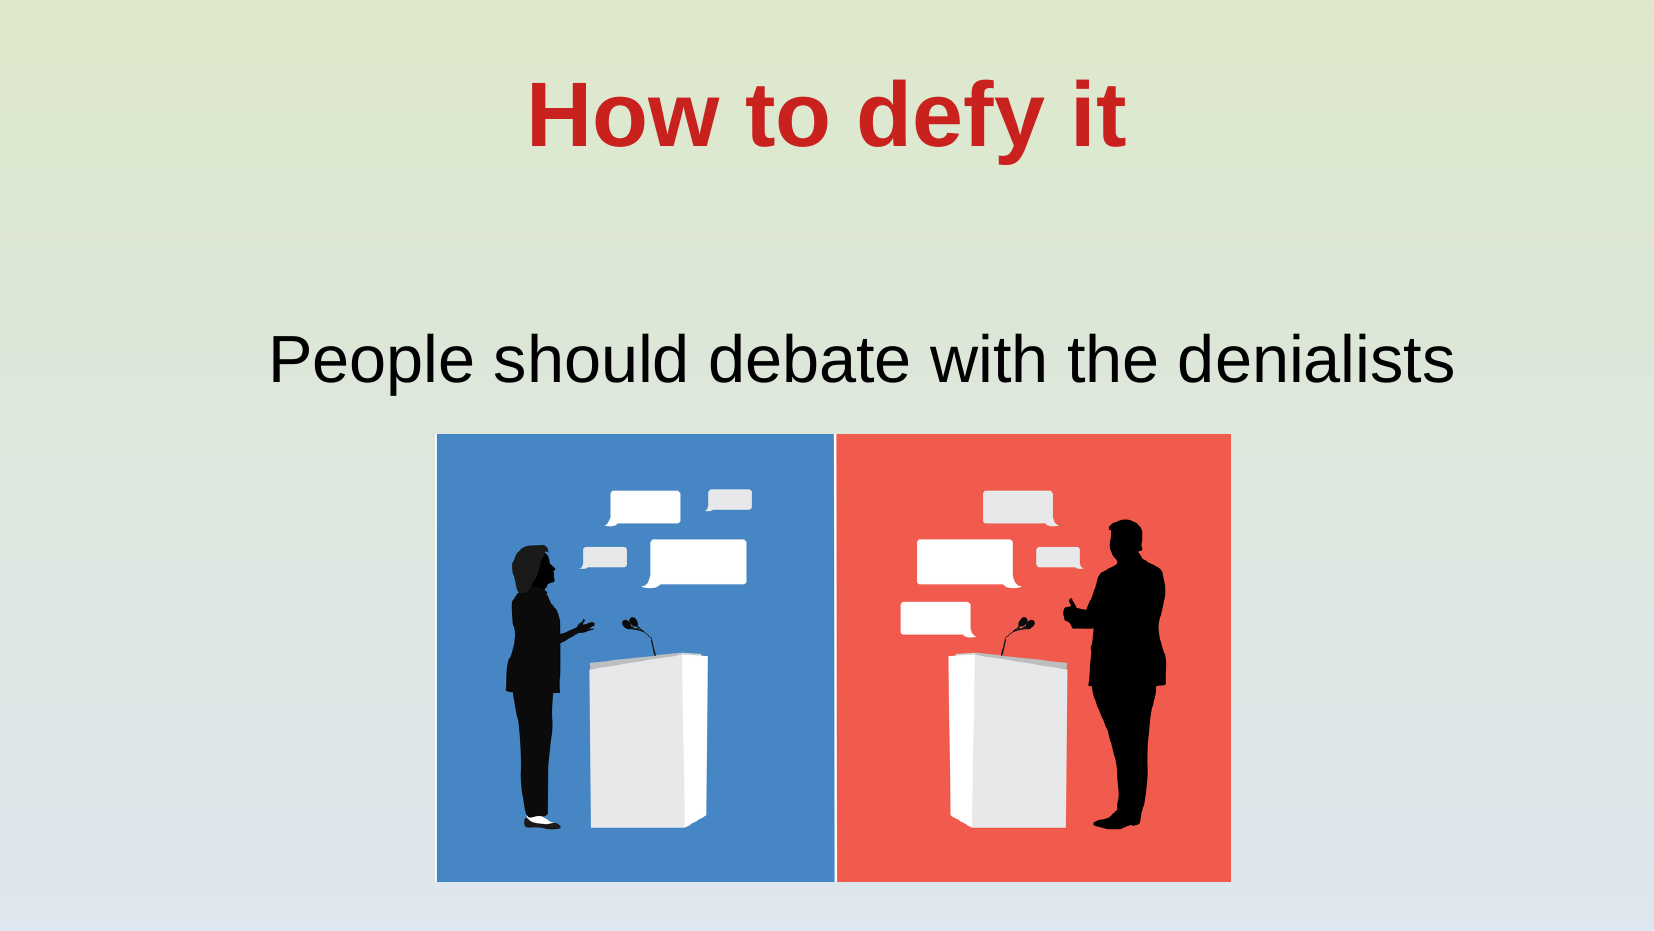

# How to defy it
People should debate with the denialists